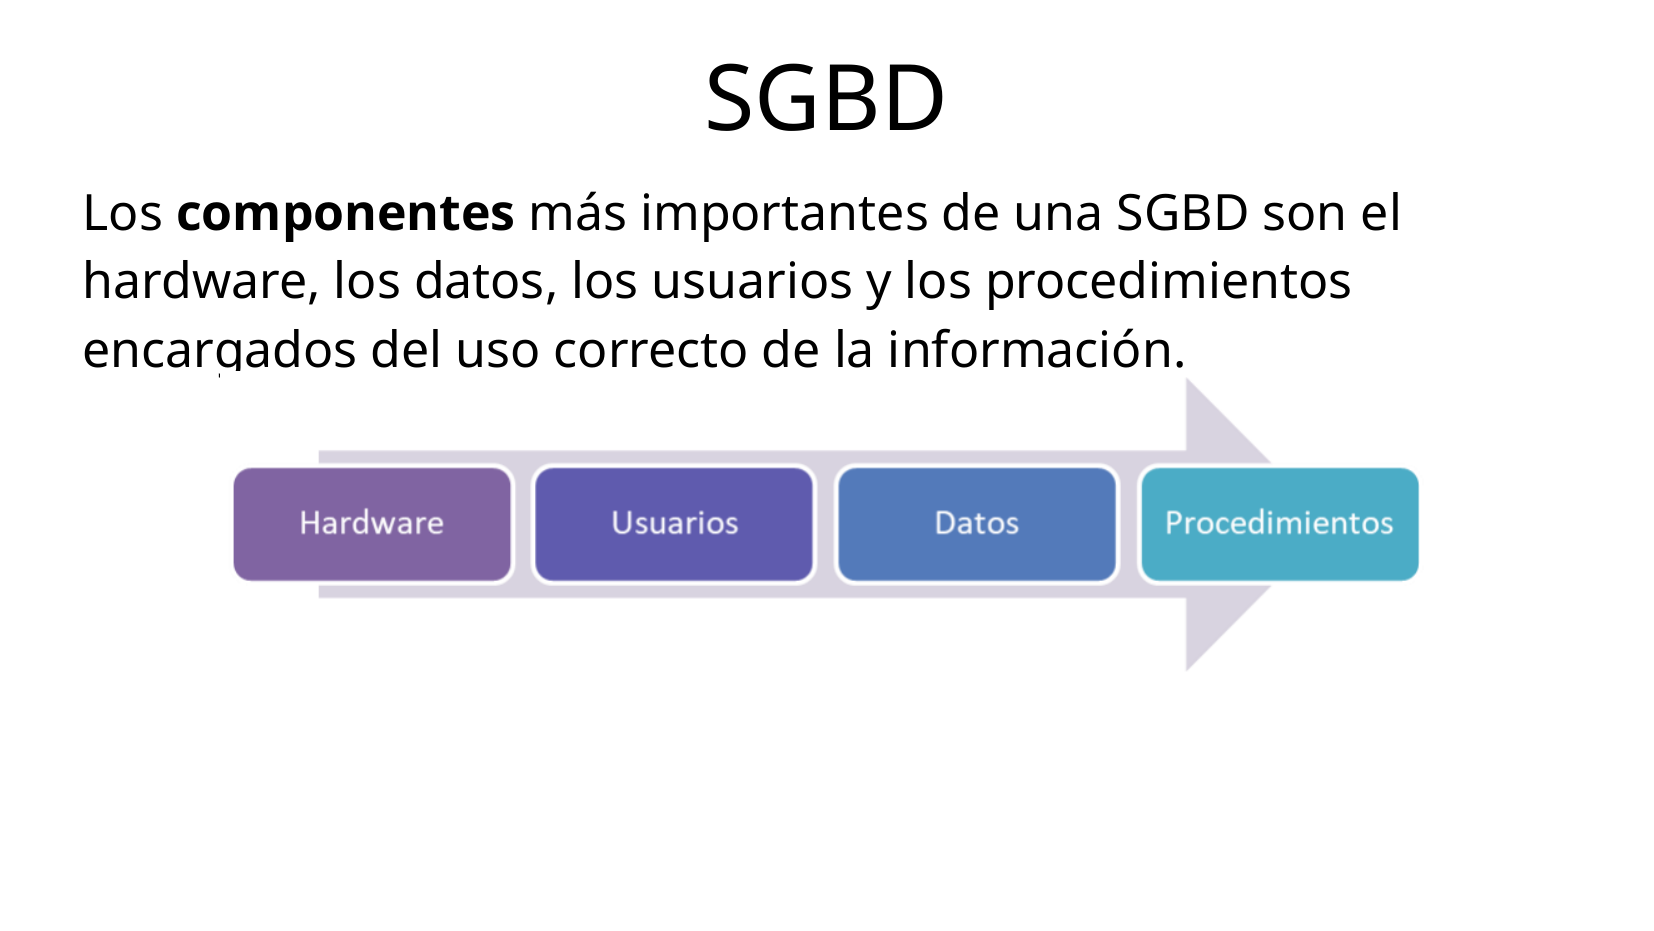

# SGBD
Los componentes más importantes de una SGBD son el hardware, los datos, los usuarios y los procedimientos encargados del uso correcto de la información.